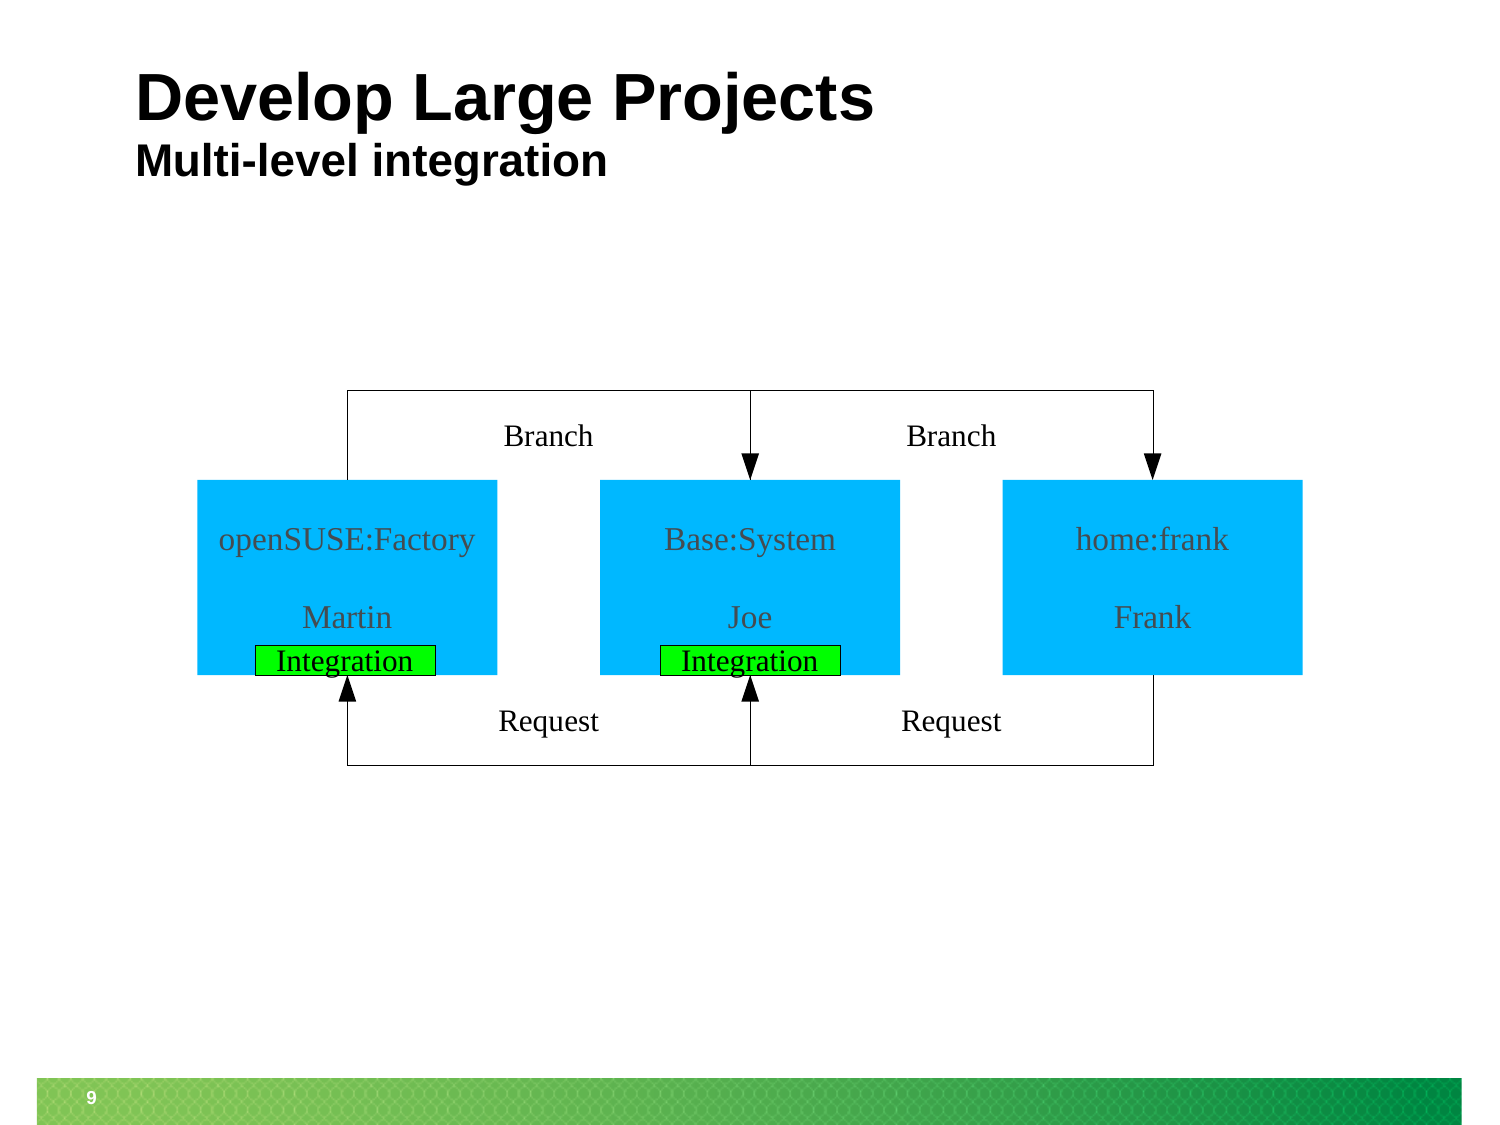

# Develop Large Projects Multi-level integration
openSUSE:Factory
Martin
Base:System
Joe
home:frank
Frank
Integration
Integration